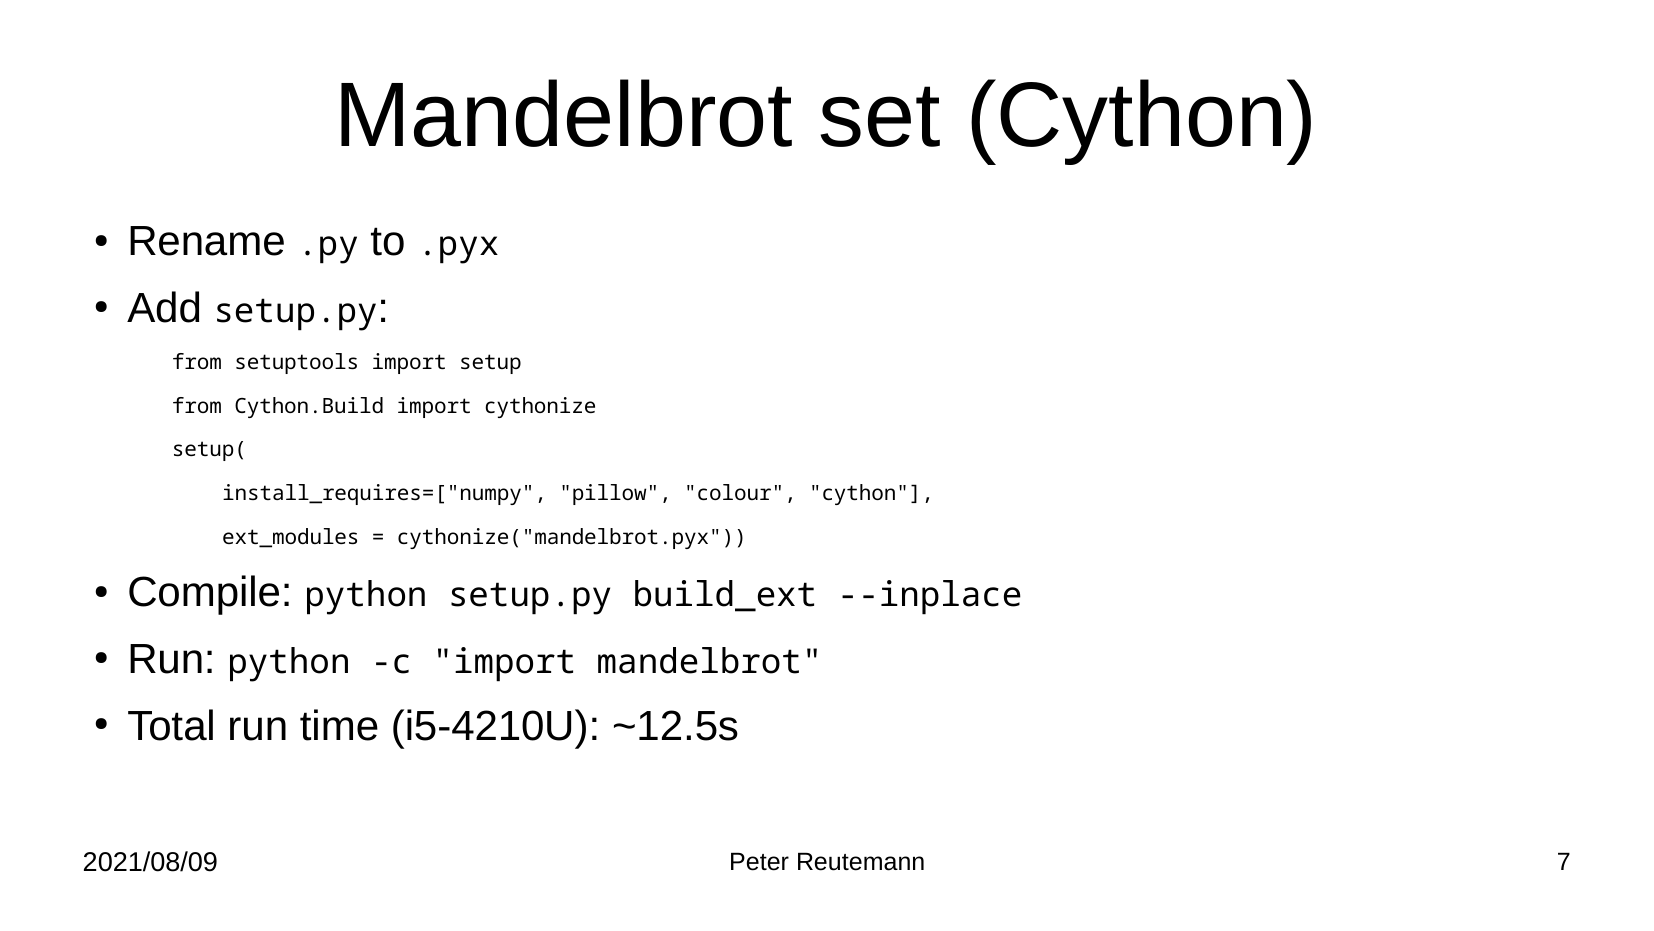

# Mandelbrot set (Cython)
Rename .py to .pyx
Add setup.py:
from setuptools import setup
from Cython.Build import cythonize
setup(
 install_requires=["numpy", "pillow", "colour", "cython"],
 ext_modules = cythonize("mandelbrot.pyx"))
Compile: python setup.py build_ext --inplace
Run: python -c "import mandelbrot"
Total run time (i5-4210U): ~12.5s
2021/08/09
Peter Reutemann
7